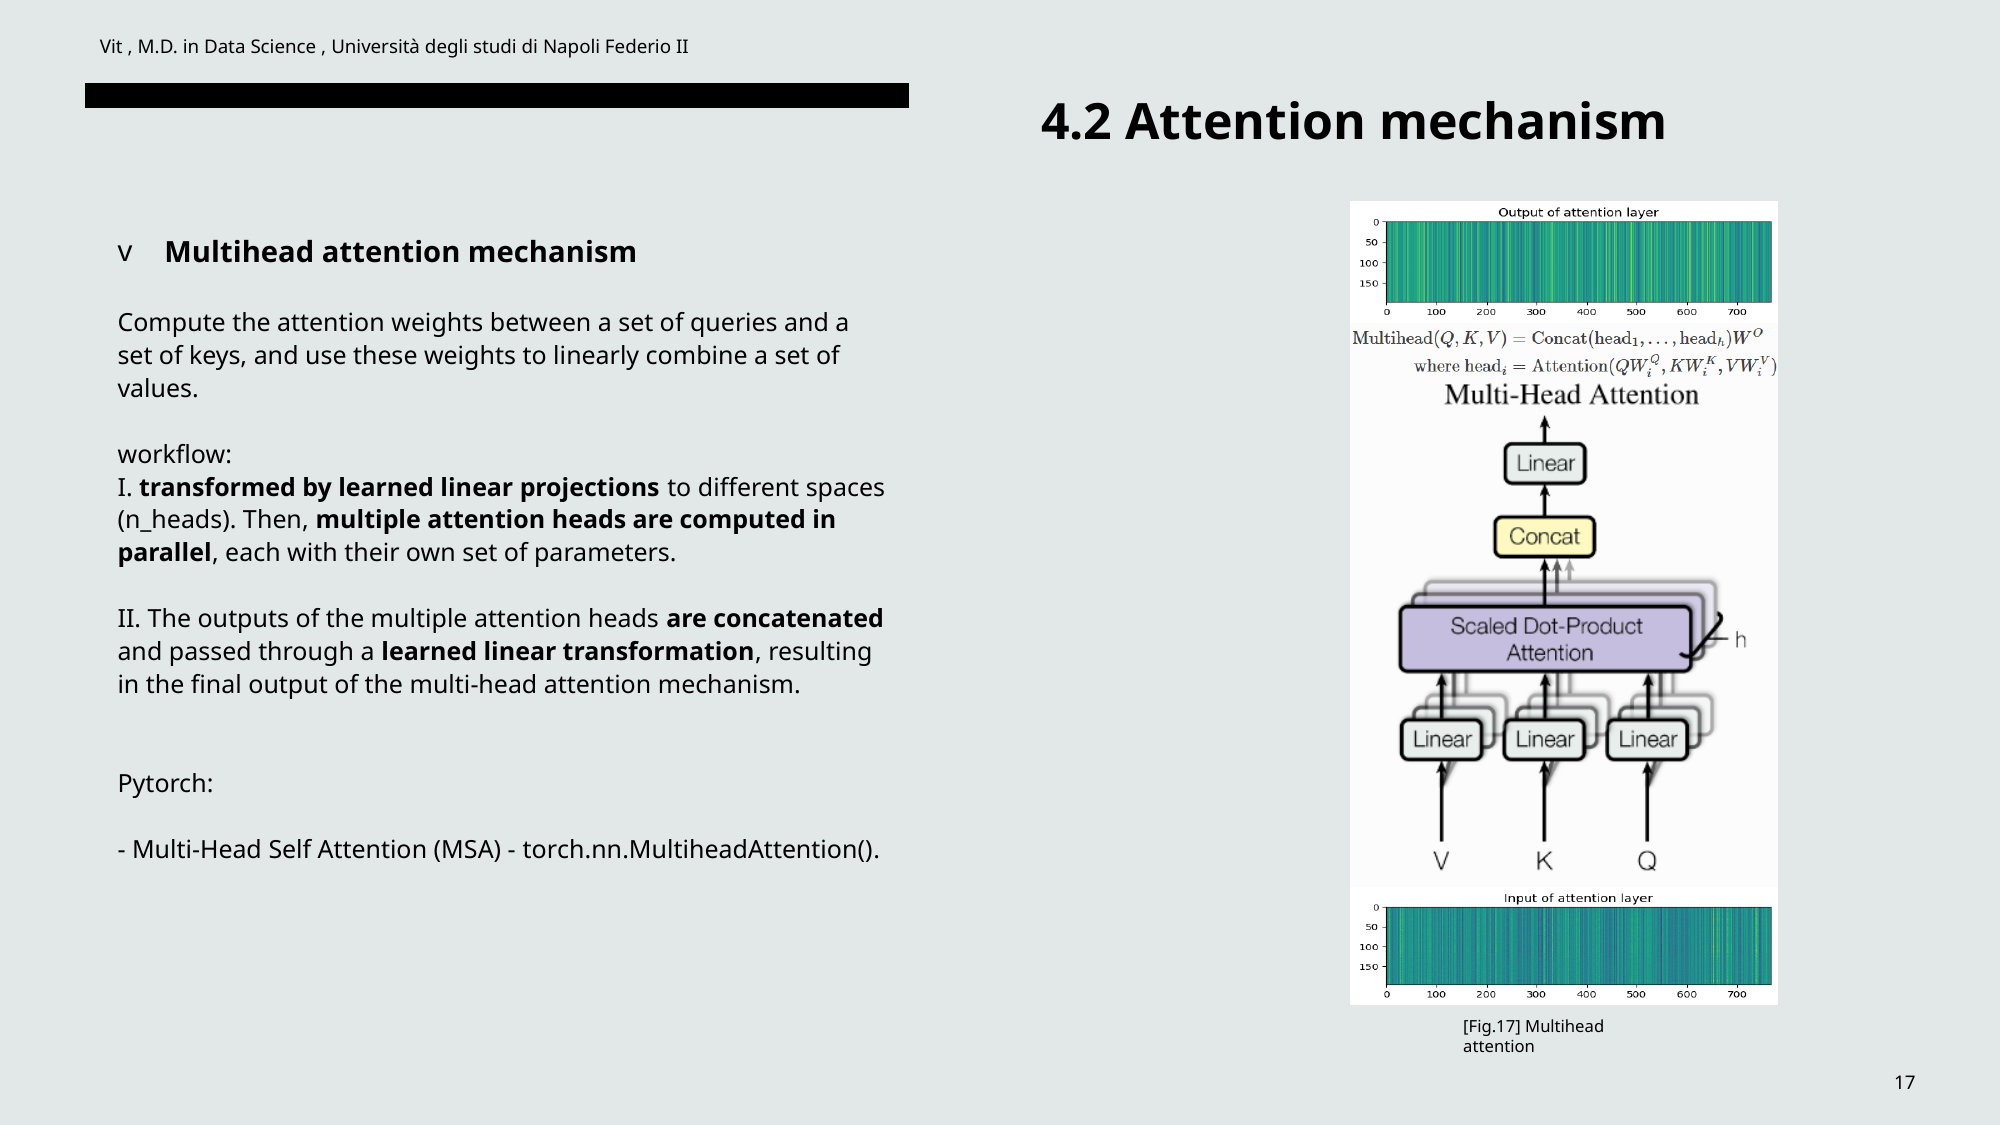

Vit , M.D. in Data Science , Università degli studi di Napoli Federio II
4.2 Attention mechanism
Multihead attention mechanism
Compute the attention weights between a set of queries and a set of keys, and use these weights to linearly combine a set of values.
workflow:
I. transformed by learned linear projections to different spaces (n_heads). Then, multiple attention heads are computed in parallel, each with their own set of parameters.
II. The outputs of the multiple attention heads are concatenated and passed through a learned linear transformation, resulting in the final output of the multi-head attention mechanism.
Pytorch:
- Multi-Head Self Attention (MSA) - torch.nn.MultiheadAttention().
[Fig.17] Multihead attention